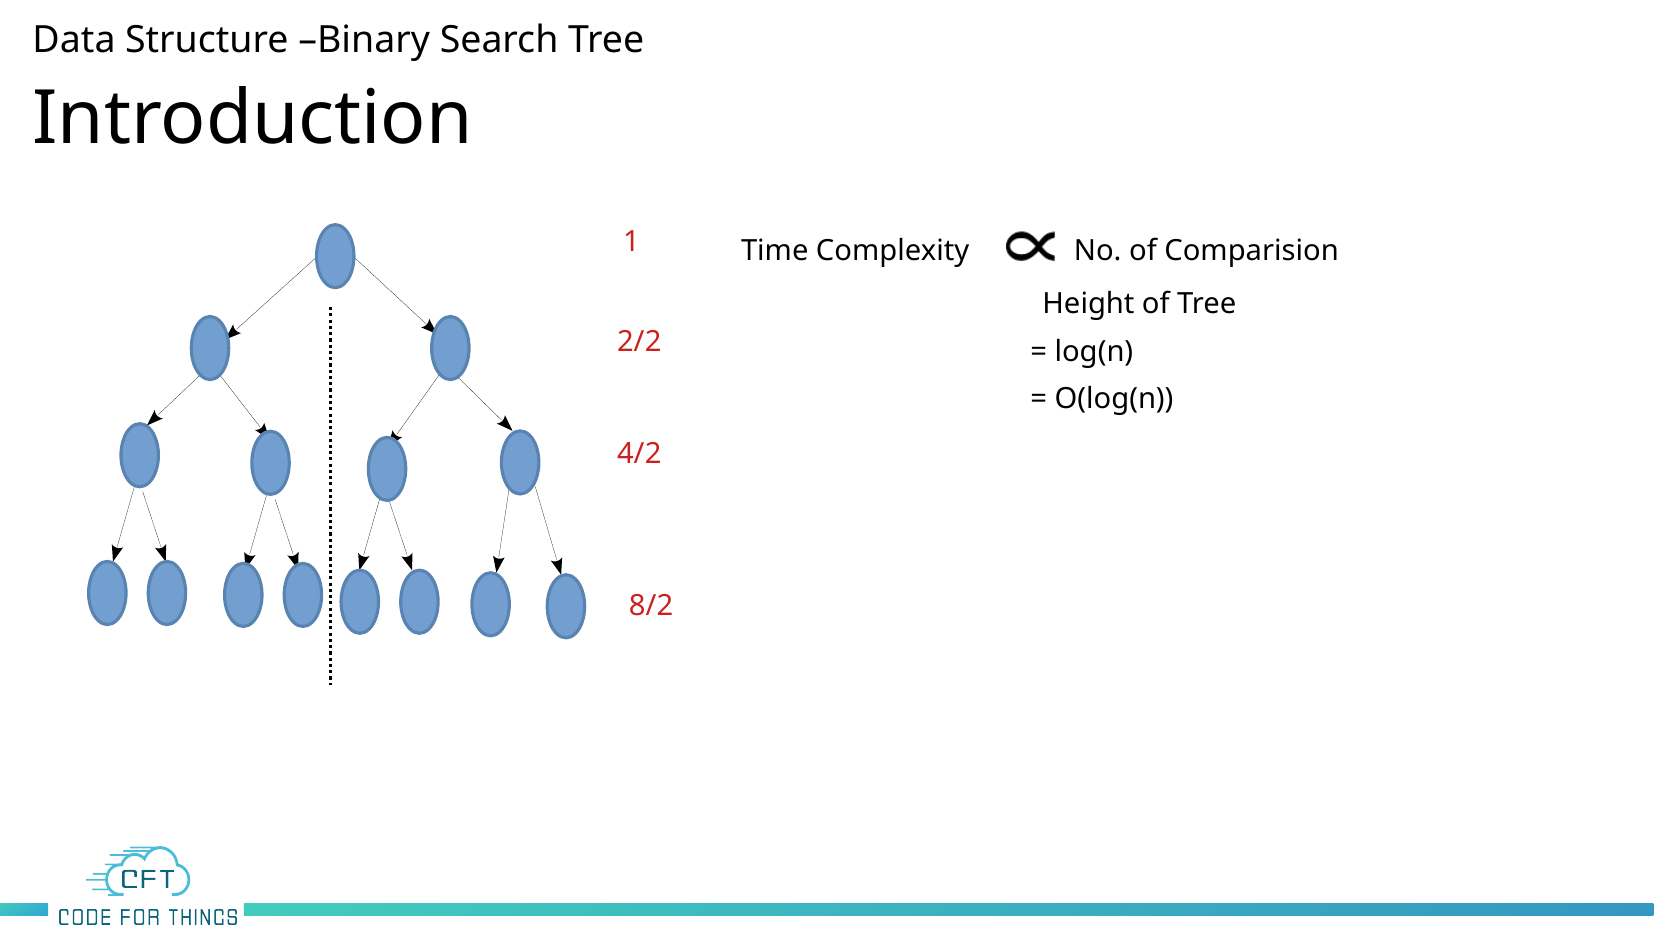

# Data Structure –Binary Search Tree Introduction
1
Time Complexity 	 No. of Comparision
Height of Tree
2/2
= log(n)
= O(log(n))
4/2
8/2